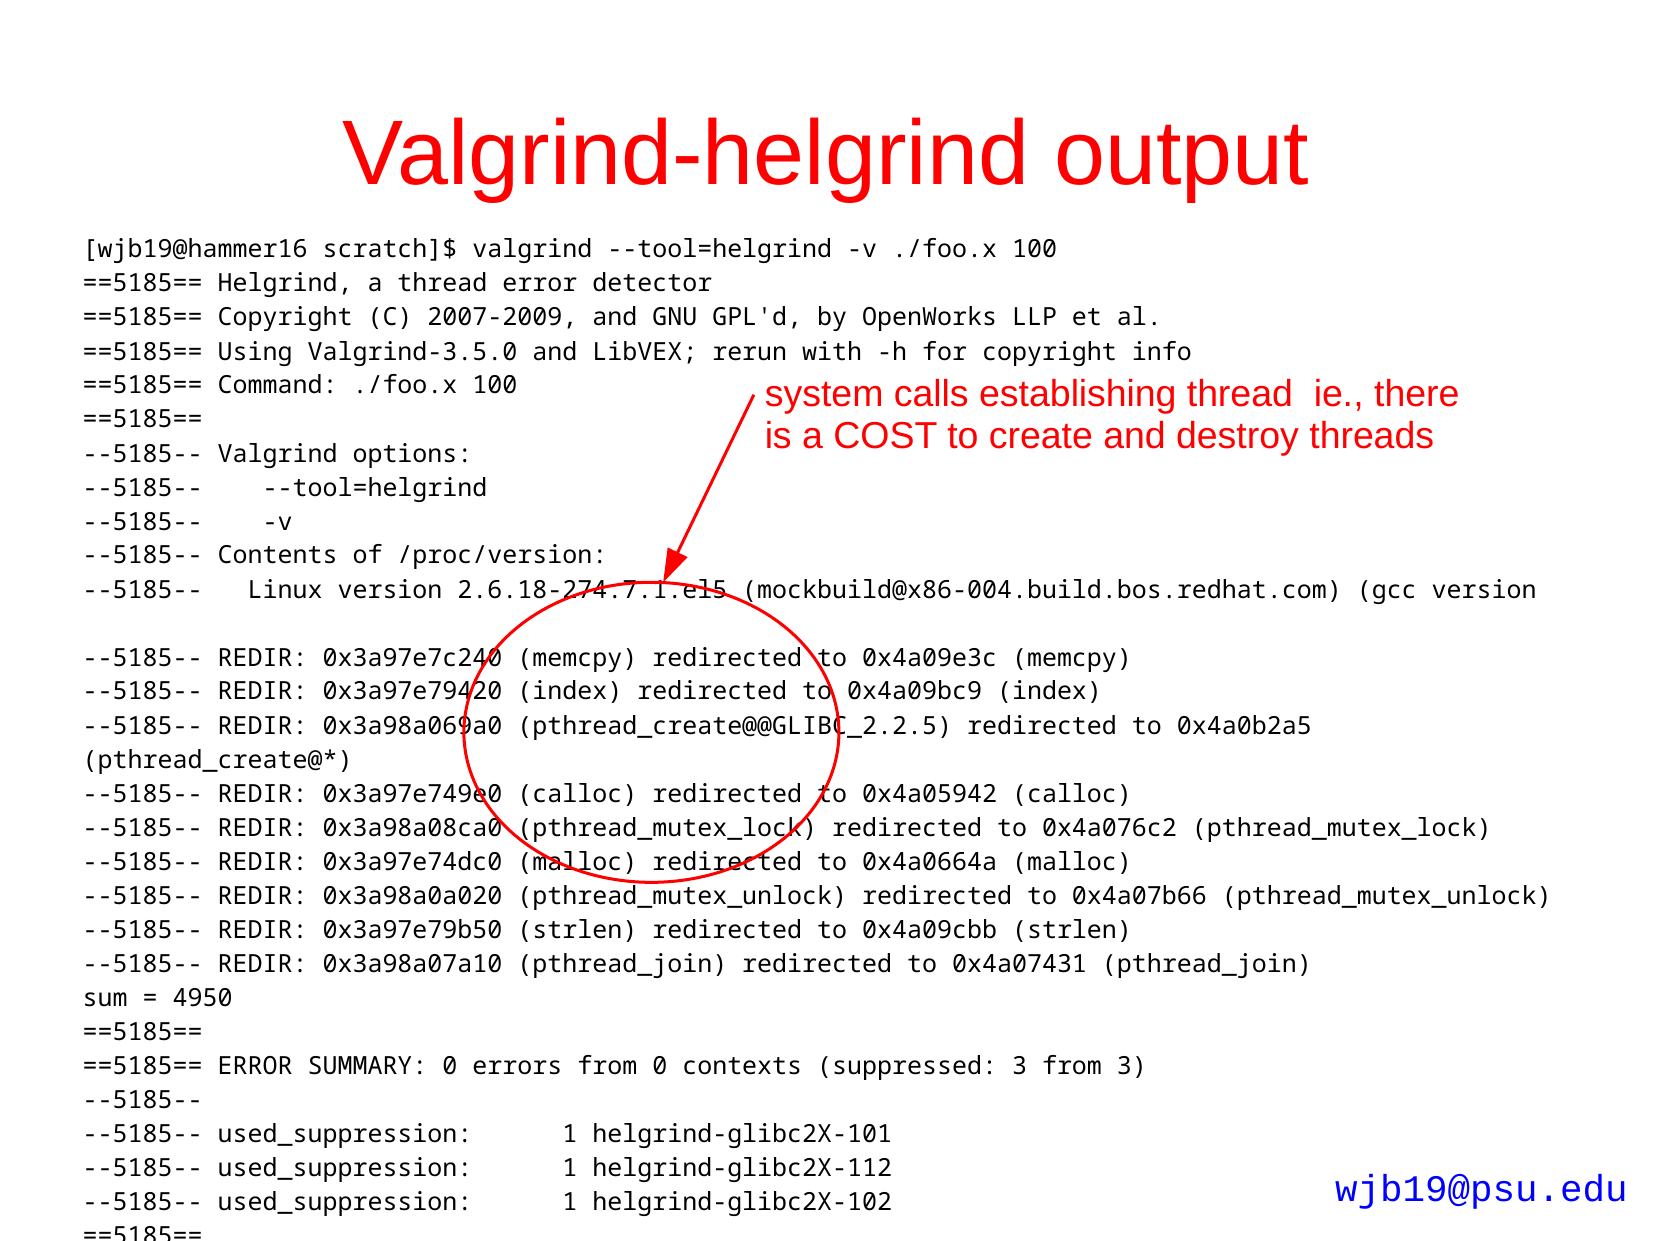

# Valgrind-helgrind output
[wjb19@hammer16 scratch]$ valgrind --tool=helgrind -v ./foo.x 100
==5185== Helgrind, a thread error detector
==5185== Copyright (C) 2007-2009, and GNU GPL'd, by OpenWorks LLP et al.
==5185== Using Valgrind-3.5.0 and LibVEX; rerun with -h for copyright info
==5185== Command: ./foo.x 100
==5185==
--5185-- Valgrind options:
--5185-- --tool=helgrind
--5185-- -v
--5185-- Contents of /proc/version:
--5185-- Linux version 2.6.18-274.7.1.el5 (mockbuild@x86-004.build.bos.redhat.com) (gcc version
--5185-- REDIR: 0x3a97e7c240 (memcpy) redirected to 0x4a09e3c (memcpy)
--5185-- REDIR: 0x3a97e79420 (index) redirected to 0x4a09bc9 (index)
--5185-- REDIR: 0x3a98a069a0 (pthread_create@@GLIBC_2.2.5) redirected to 0x4a0b2a5 (pthread_create@*)
--5185-- REDIR: 0x3a97e749e0 (calloc) redirected to 0x4a05942 (calloc)
--5185-- REDIR: 0x3a98a08ca0 (pthread_mutex_lock) redirected to 0x4a076c2 (pthread_mutex_lock)
--5185-- REDIR: 0x3a97e74dc0 (malloc) redirected to 0x4a0664a (malloc)
--5185-- REDIR: 0x3a98a0a020 (pthread_mutex_unlock) redirected to 0x4a07b66 (pthread_mutex_unlock)
--5185-- REDIR: 0x3a97e79b50 (strlen) redirected to 0x4a09cbb (strlen)
--5185-- REDIR: 0x3a98a07a10 (pthread_join) redirected to 0x4a07431 (pthread_join)
sum = 4950
==5185==
==5185== ERROR SUMMARY: 0 errors from 0 contexts (suppressed: 3 from 3)
--5185--
--5185-- used_suppression: 1 helgrind-glibc2X-101
--5185-- used_suppression: 1 helgrind-glibc2X-112
--5185-- used_suppression: 1 helgrind-glibc2X-102
==5185==
==5185== ERROR SUMMARY: 0 errors from 0 contexts (suppressed: 3 from 3)
system calls establishing thread ie., there
is a COST to create and destroy threads
wjb19@psu.edu